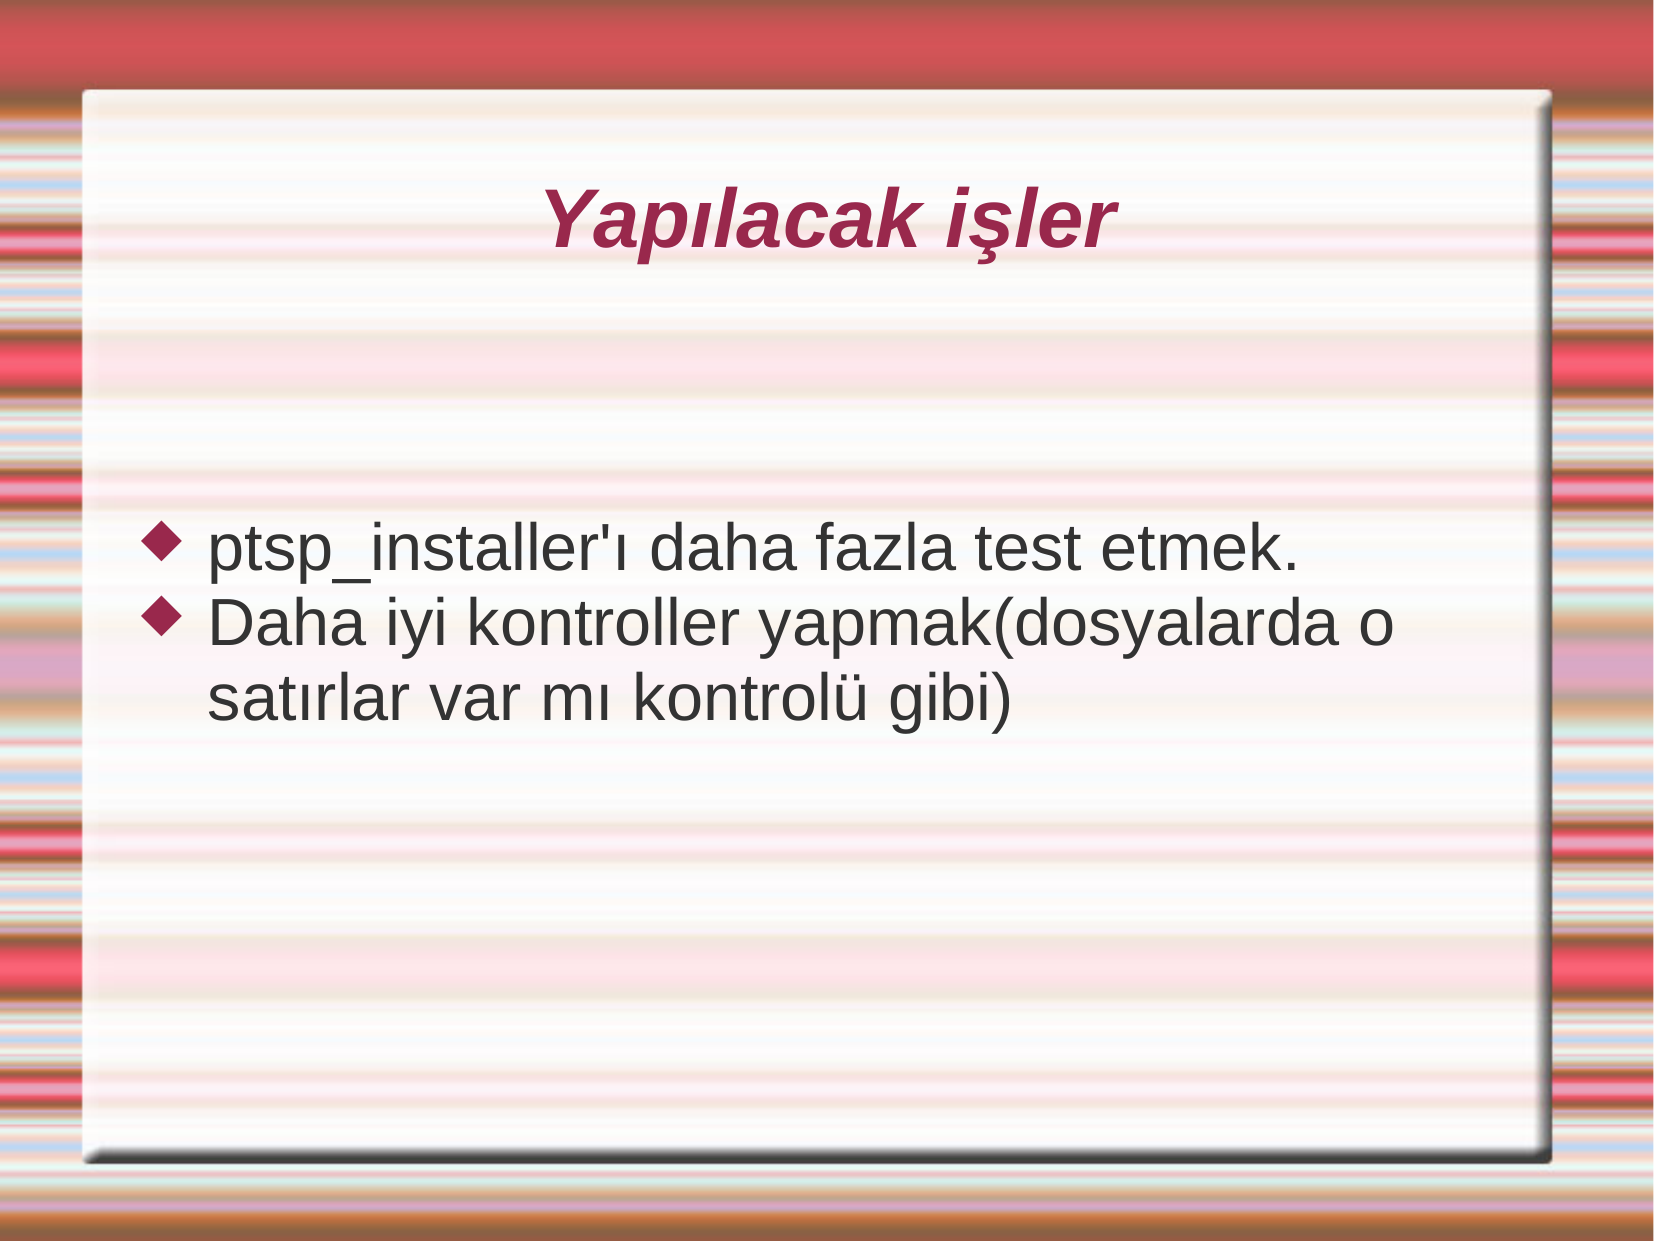

# Yapılacak işler
ptsp_installer'ı daha fazla test etmek.
Daha iyi kontroller yapmak(dosyalarda o satırlar var mı kontrolü gibi)